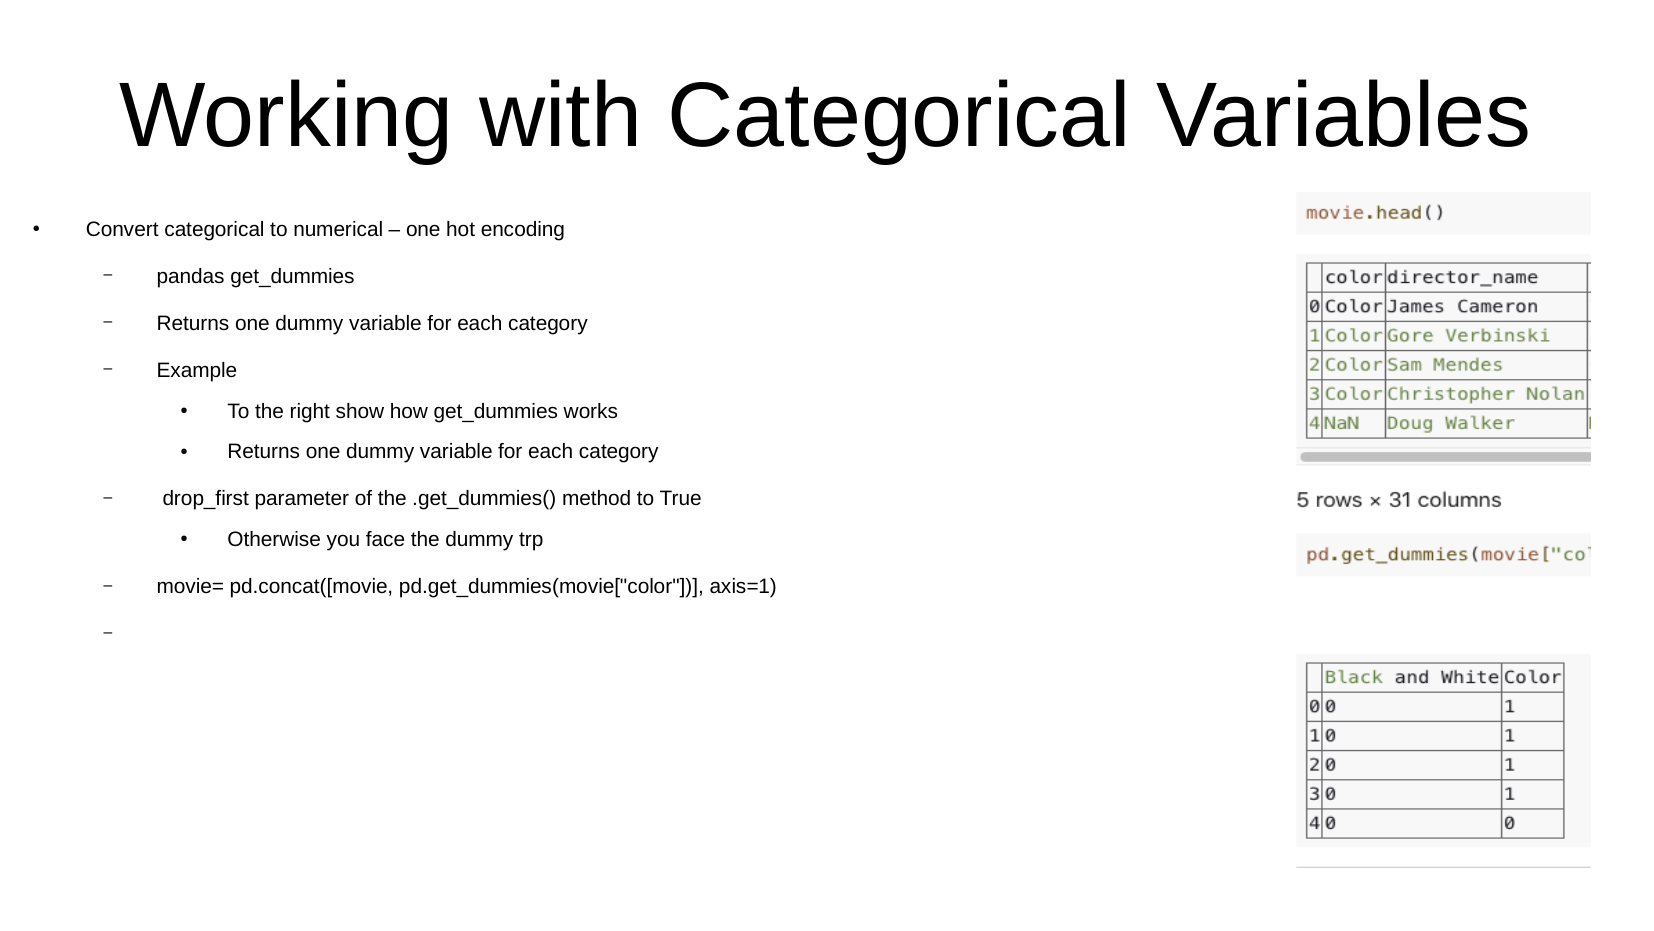

# Working with Categorical Variables
Convert categorical to numerical – one hot encoding
pandas get_dummies
Returns one dummy variable for each category
Example
To the right show how get_dummies works
Returns one dummy variable for each category
 drop_first parameter of the .get_dummies() method to True
Otherwise you face the dummy trp
movie= pd.concat([movie, pd.get_dummies(movie["color"])], axis=1)